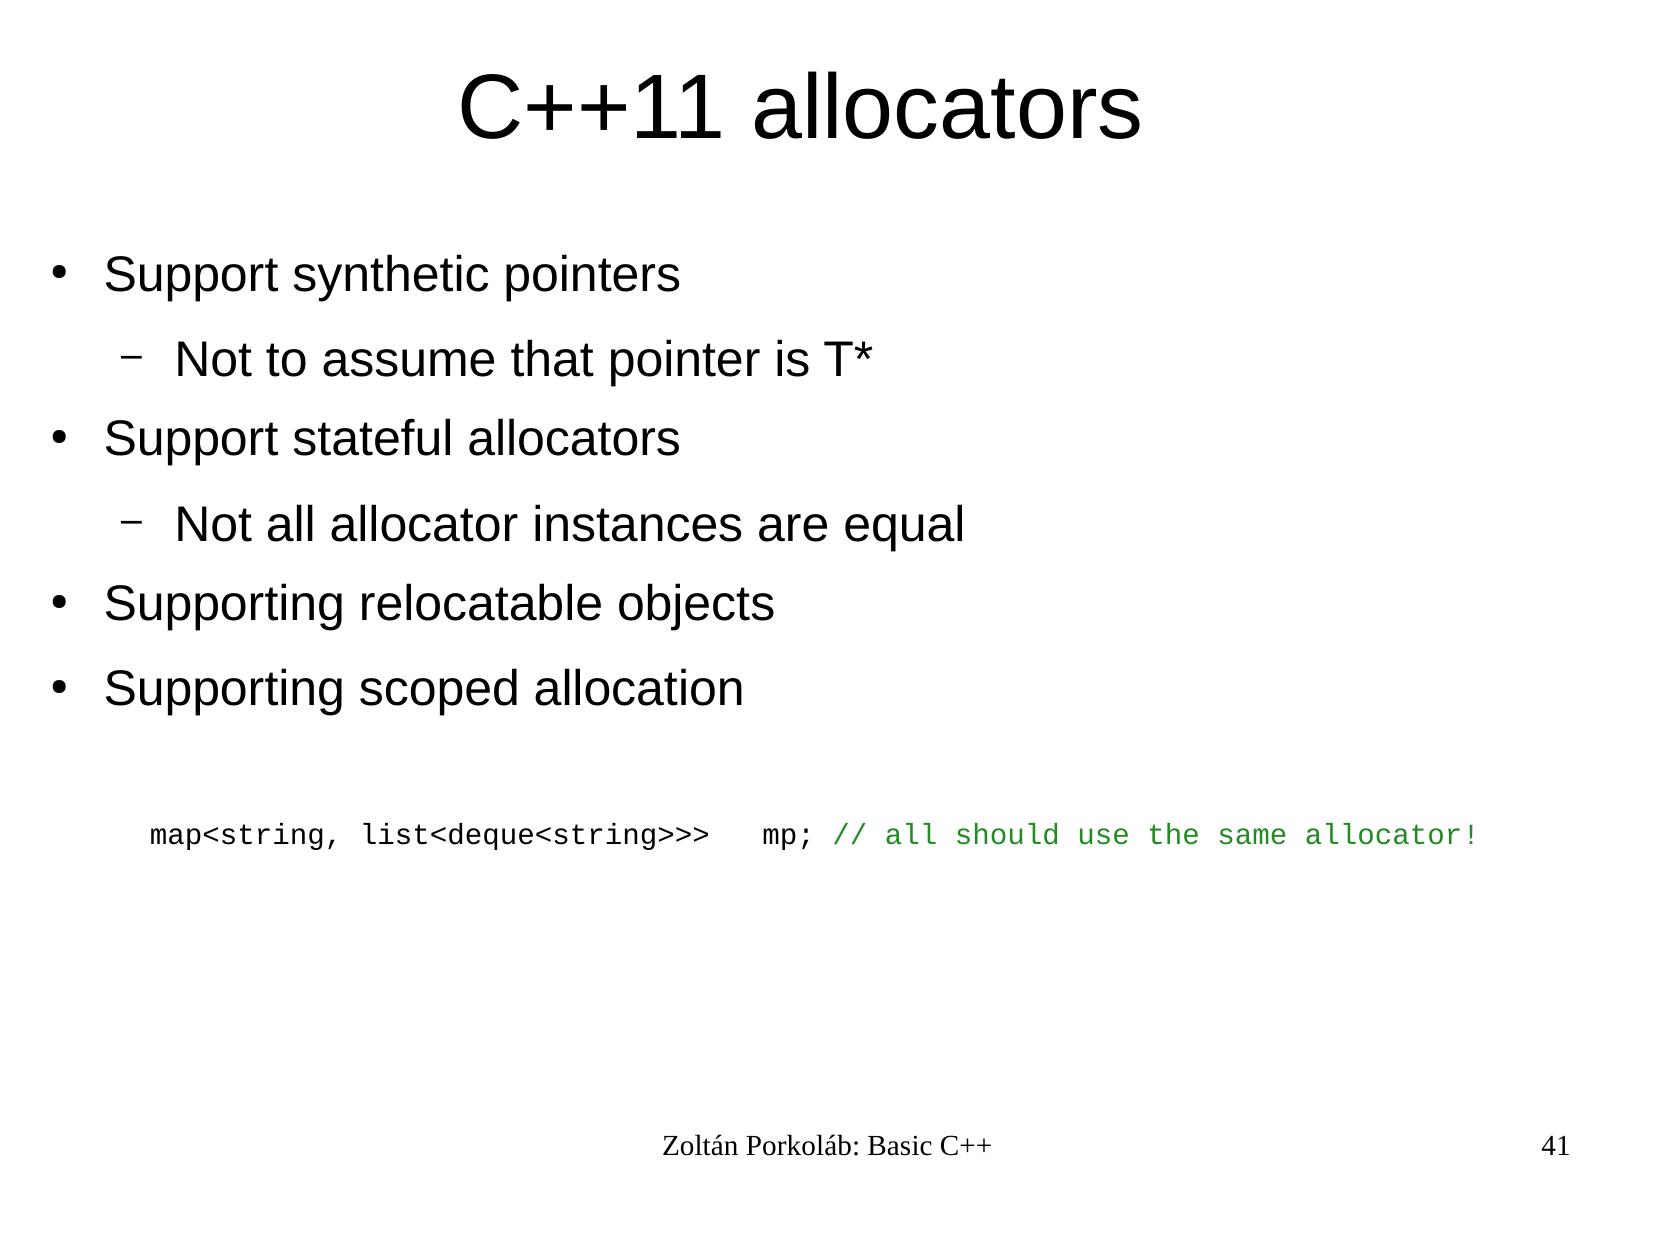

# C++11 allocators
Support synthetic pointers
Not to assume that pointer is T*
Support stateful allocators
Not all allocator instances are equal
Supporting relocatable objects
Supporting scoped allocation
	map<string, list<deque<string>>> mp; // all should use the same allocator!
Zoltán Porkoláb: Basic C++
41